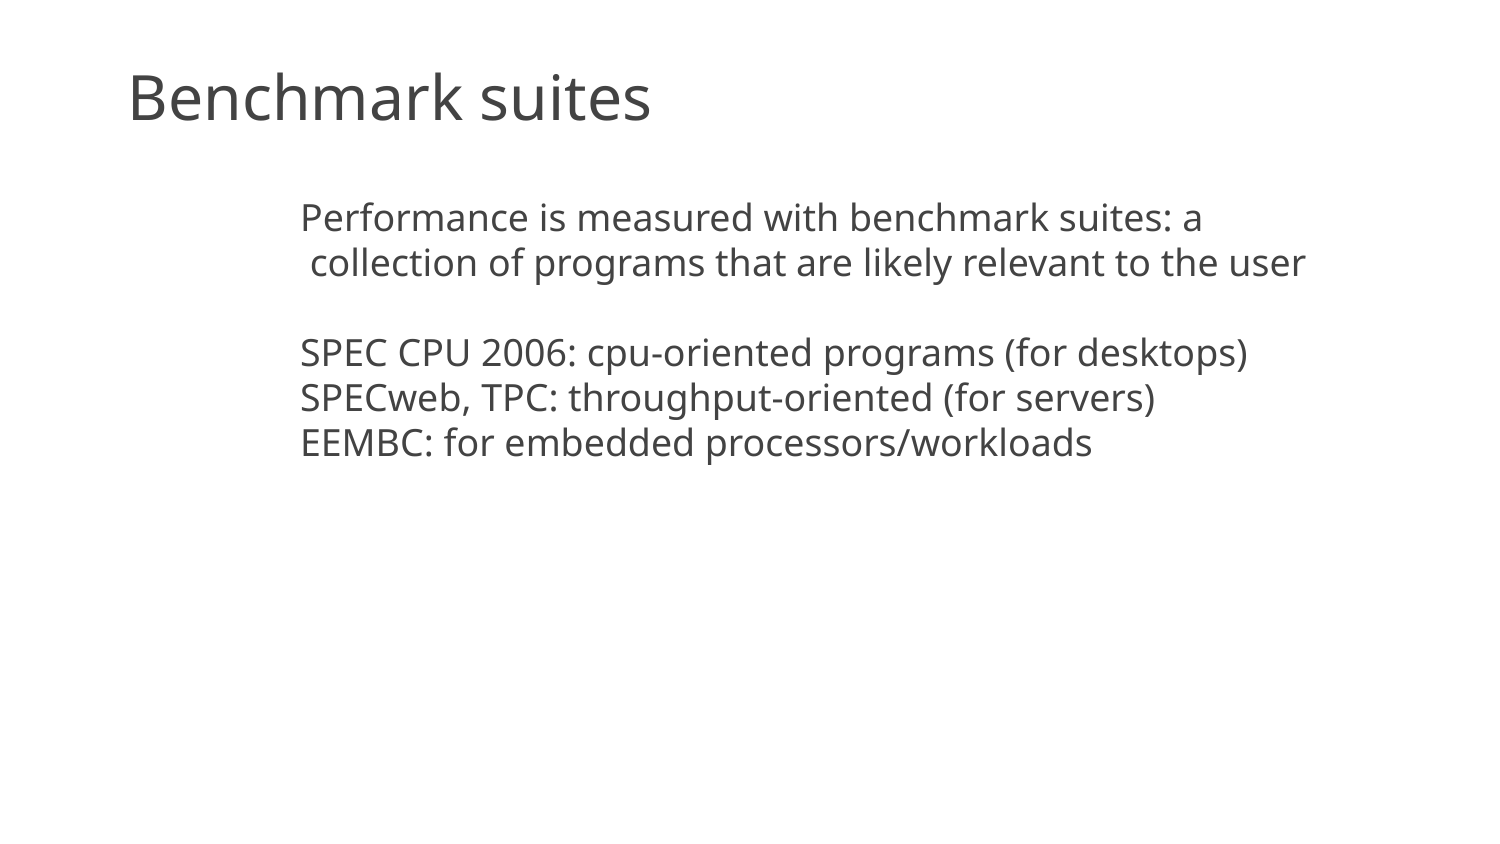

Benchmark suites
 Performance is measured with benchmark suites: a
 collection of programs that are likely relevant to the user
 SPEC CPU 2006: cpu-oriented programs (for desktops)
 SPECweb, TPC: throughput-oriented (for servers)
 EEMBC: for embedded processors/workloads